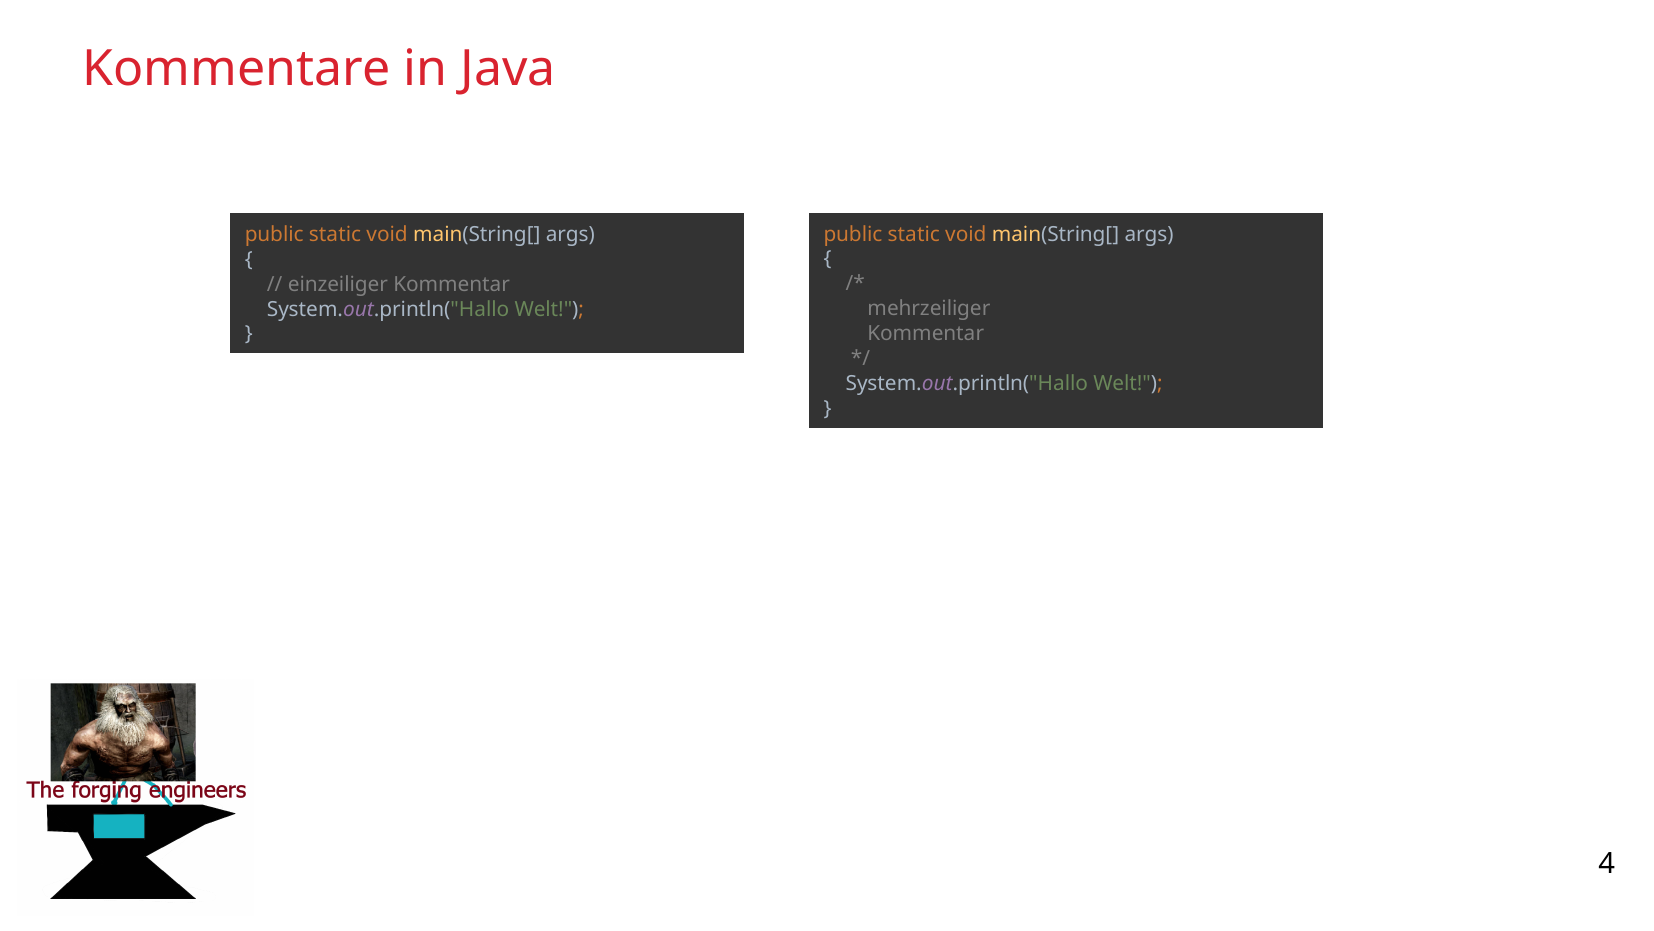

# Kommentare in Java
public static void main(String[] args)
{
 // einzeiliger Kommentar
 System.out.println("Hallo Welt!");
}
public static void main(String[] args)
{
 /*
 mehrzeiliger
 Kommentar
 */
 System.out.println("Hallo Welt!");
}